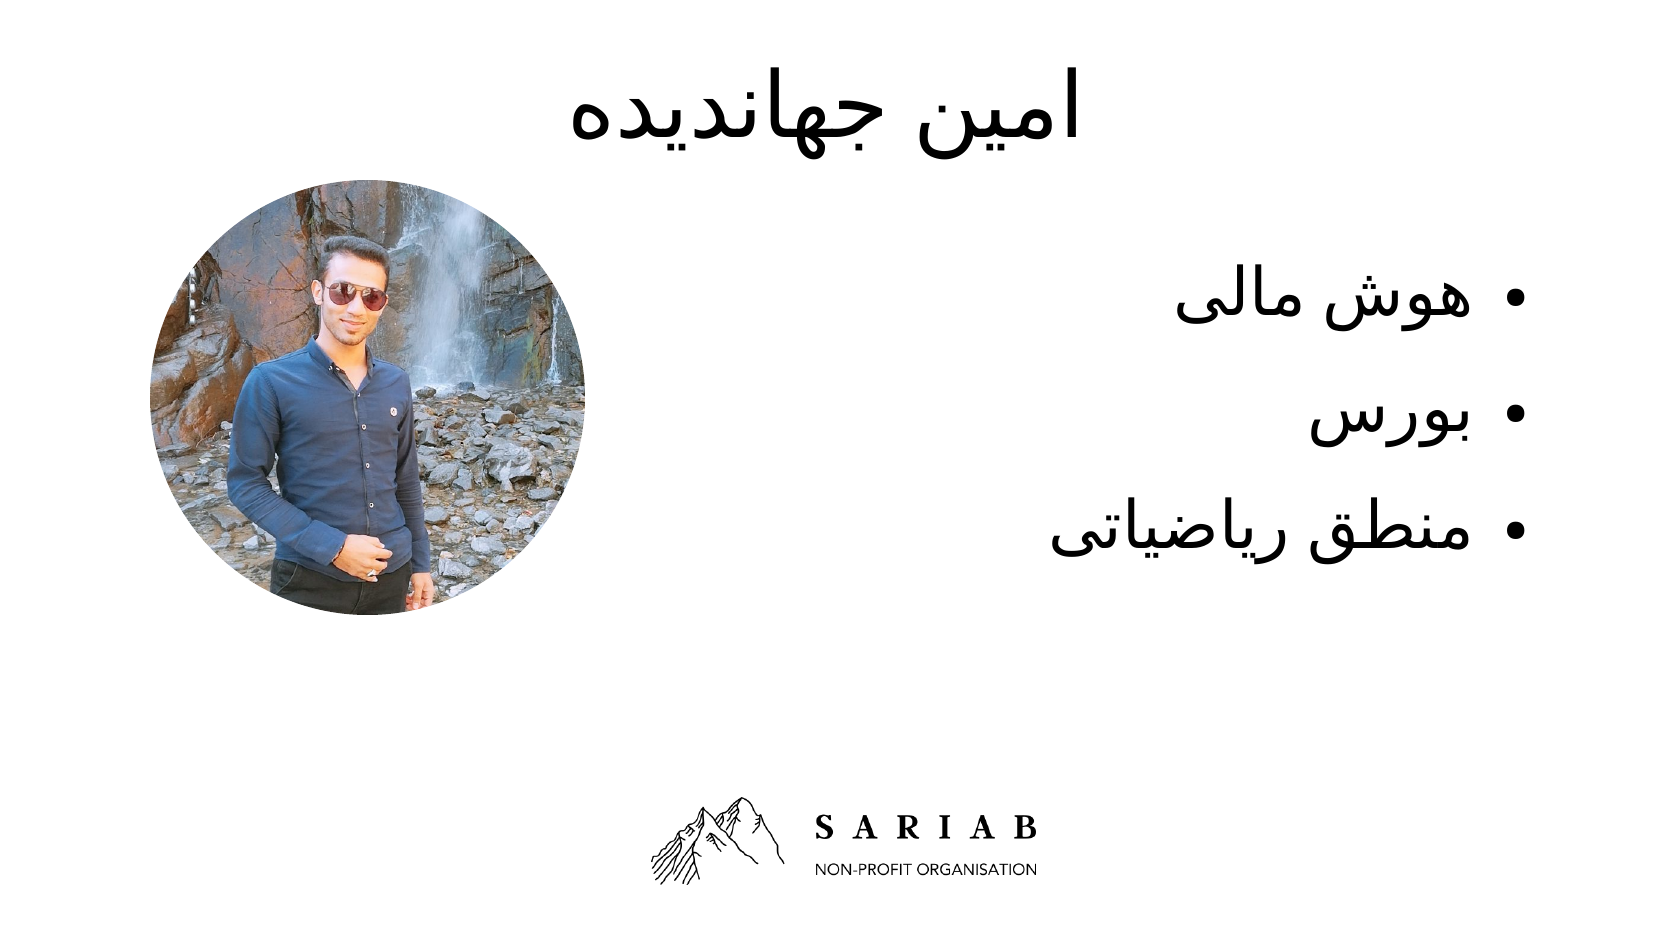

# امین جهاندیده
هوش مالی
بورس
منطق ریاضیاتی